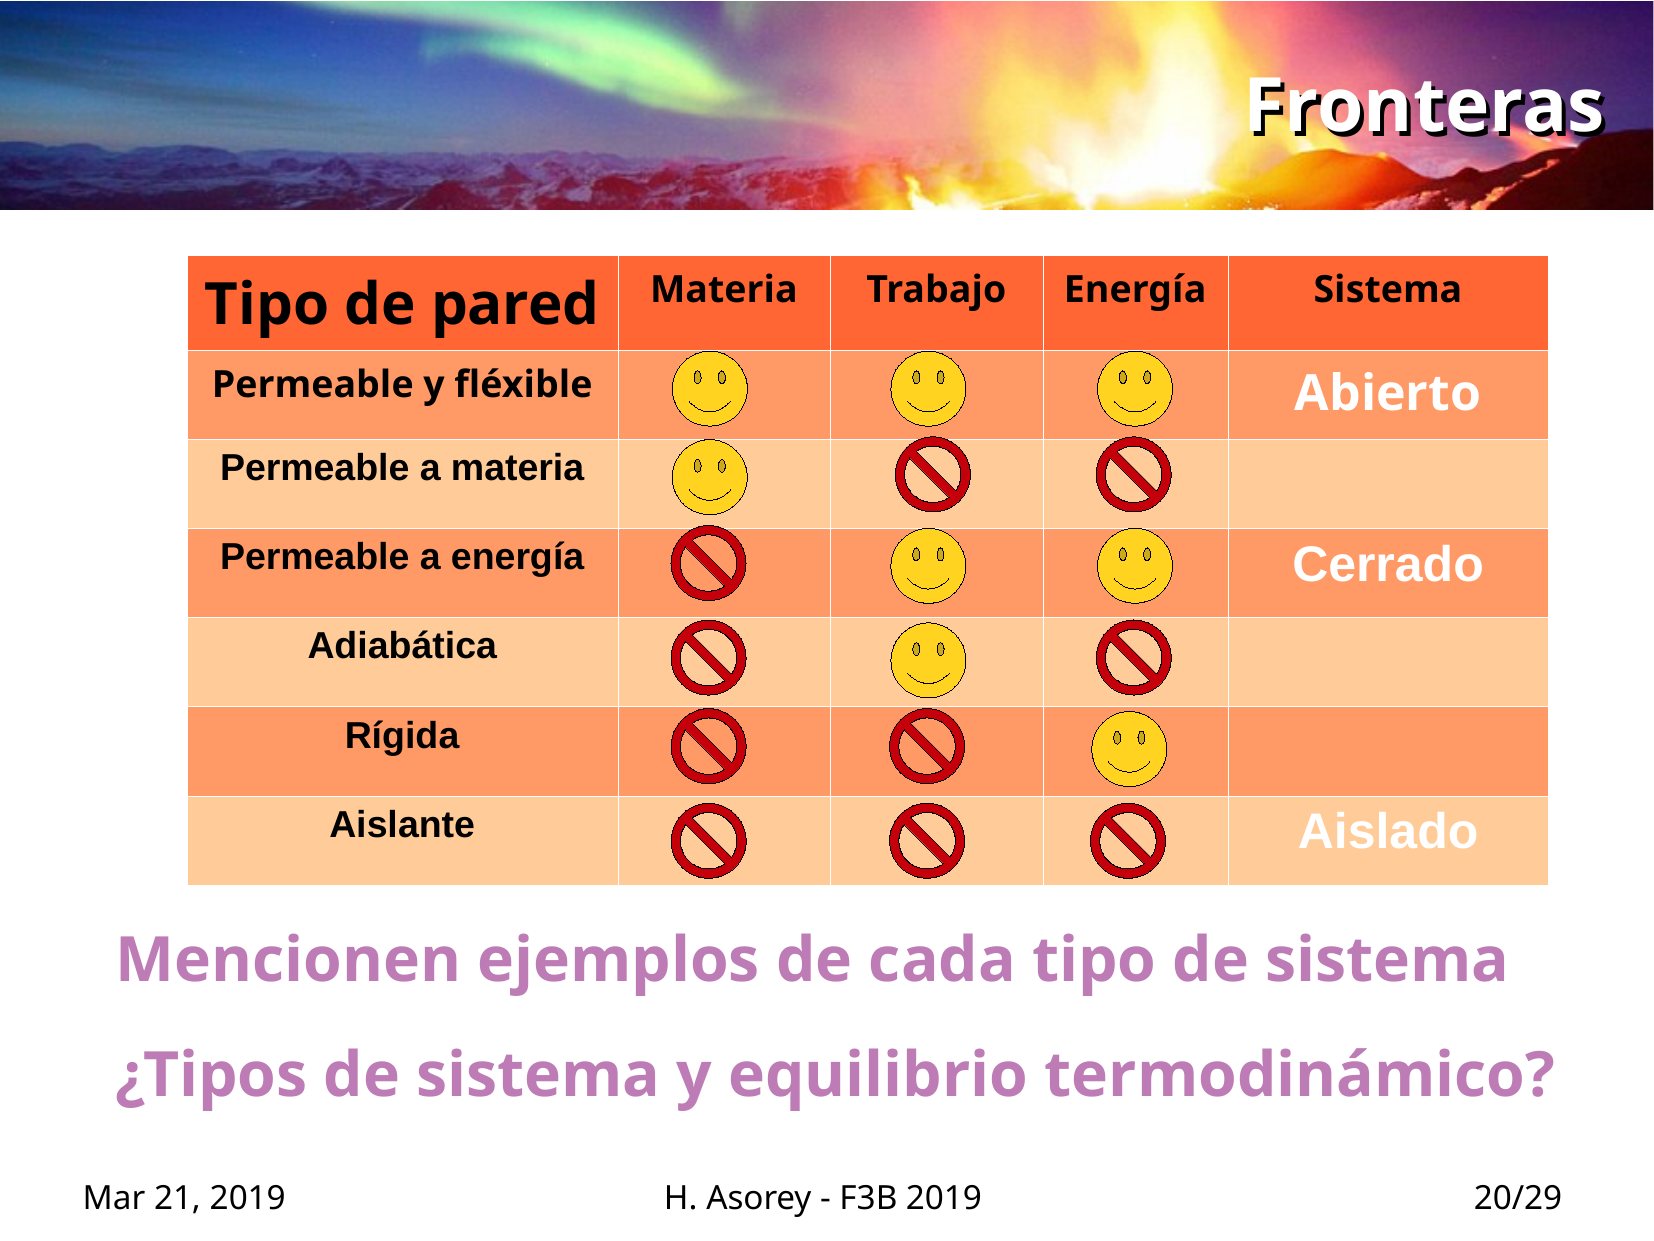

# Fronteras
| Tipo de pared | Materia | Trabajo | Energía | Sistema |
| --- | --- | --- | --- | --- |
| Permeable y fléxible | | | | Abierto |
| Permeable a materia | | | | |
| Permeable a energía | | | | Cerrado |
| Adiabática | | | | |
| Rígida | | | | |
| Aislante | | | | Aislado |
Mencionen ejemplos de cada tipo de sistema
¿Tipos de sistema y equilibrio termodinámico?
Mar 21, 2019
H. Asorey - F3B 2019
20